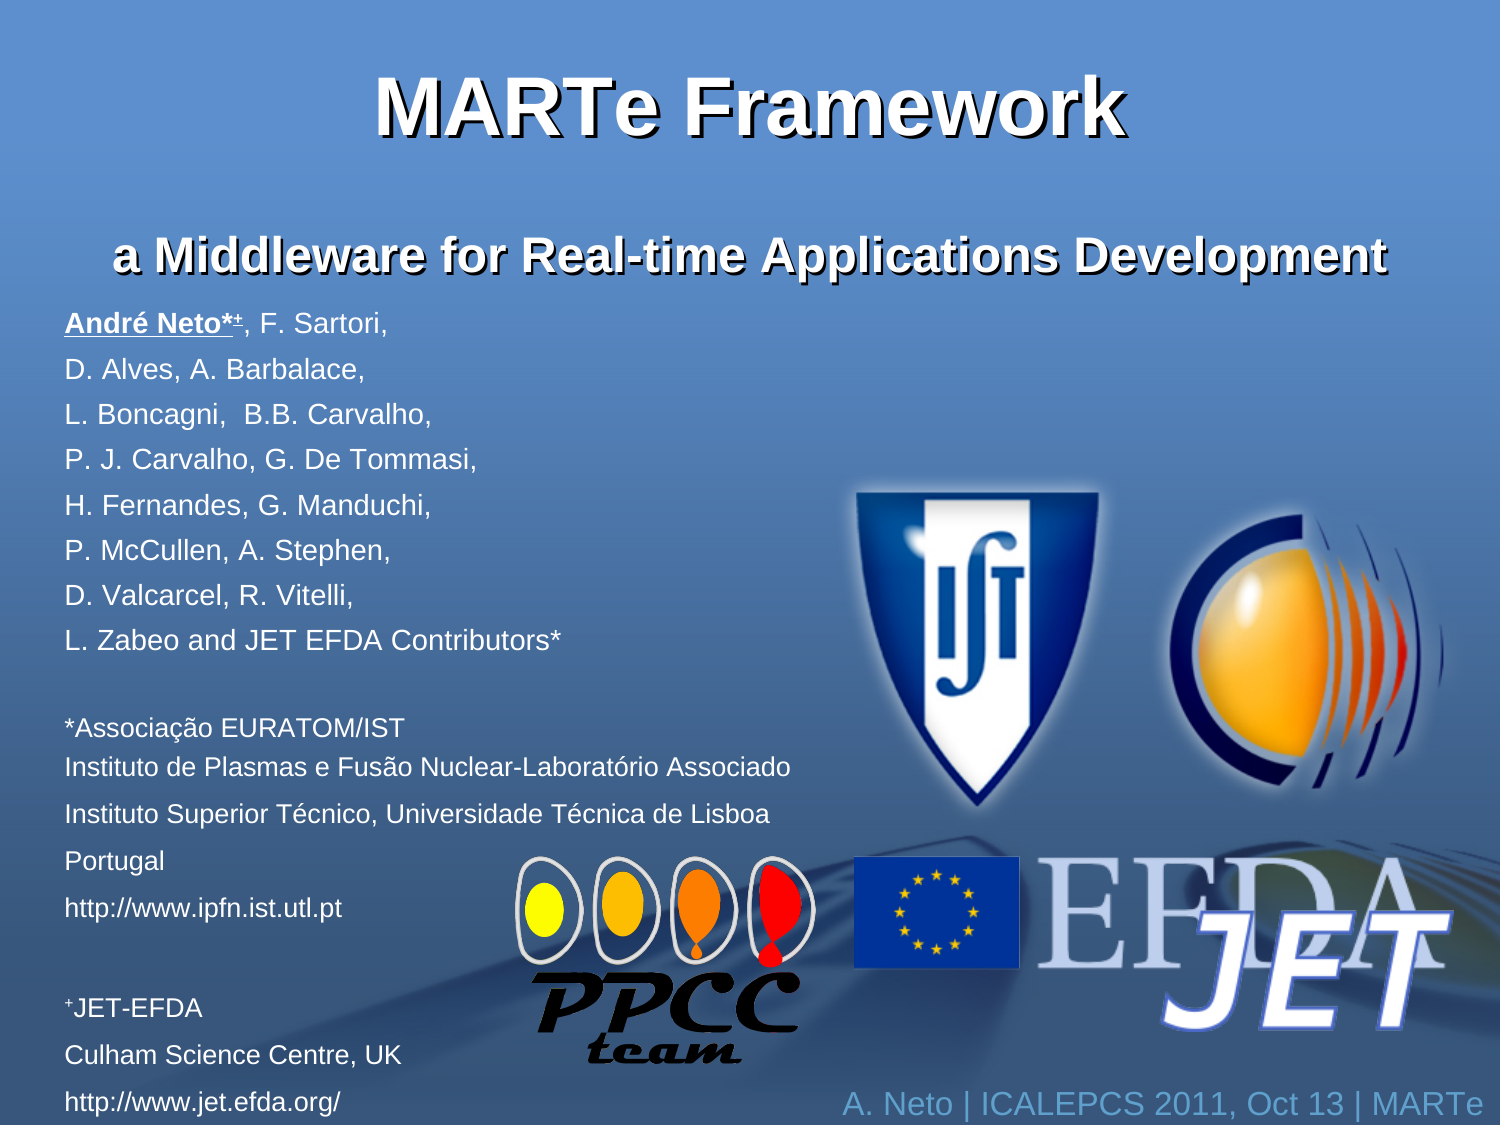

# MARTe Framework a Middleware for Real-time Applications Development
André Neto*+, F. Sartori,
D. Alves, A. Barbalace,
L. Boncagni, B.B. Carvalho,
P. J. Carvalho, G. De Tommasi,
H. Fernandes, G. Manduchi,
P. McCullen, A. Stephen,
D. Valcarcel, R. Vitelli,
L. Zabeo and JET EFDA Contributors*
*Associação EURATOM/IST
Instituto de Plasmas e Fusão Nuclear-Laboratório Associado
Instituto Superior Técnico, Universidade Técnica de Lisboa
Portugal
http://www.ipfn.ist.utl.pt
+JET-EFDA
Culham Science Centre, UK
http://www.jet.efda.org/